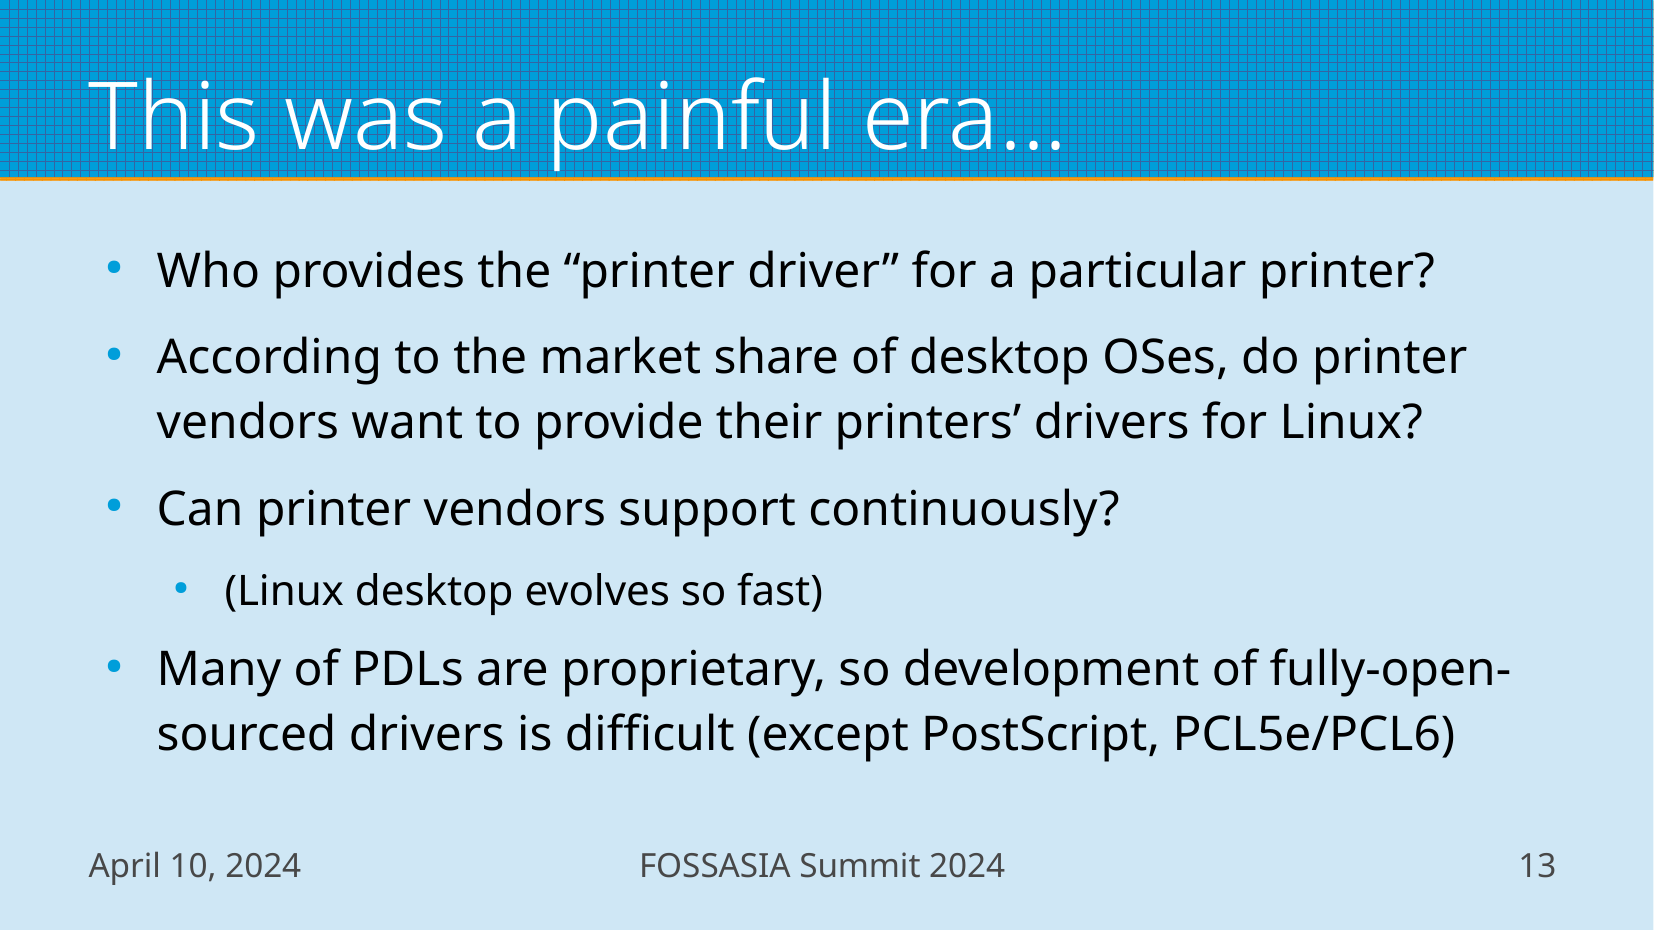

# This was a painful era...
Who provides the “printer driver” for a particular printer?
According to the market share of desktop OSes, do printer vendors want to provide their printers’ drivers for Linux?
Can printer vendors support continuously?
(Linux desktop evolves so fast)
Many of PDLs are proprietary, so development of fully-open-sourced drivers is difficult (except PostScript, PCL5e/PCL6)
April 10, 2024
FOSSASIA Summit 2024
13